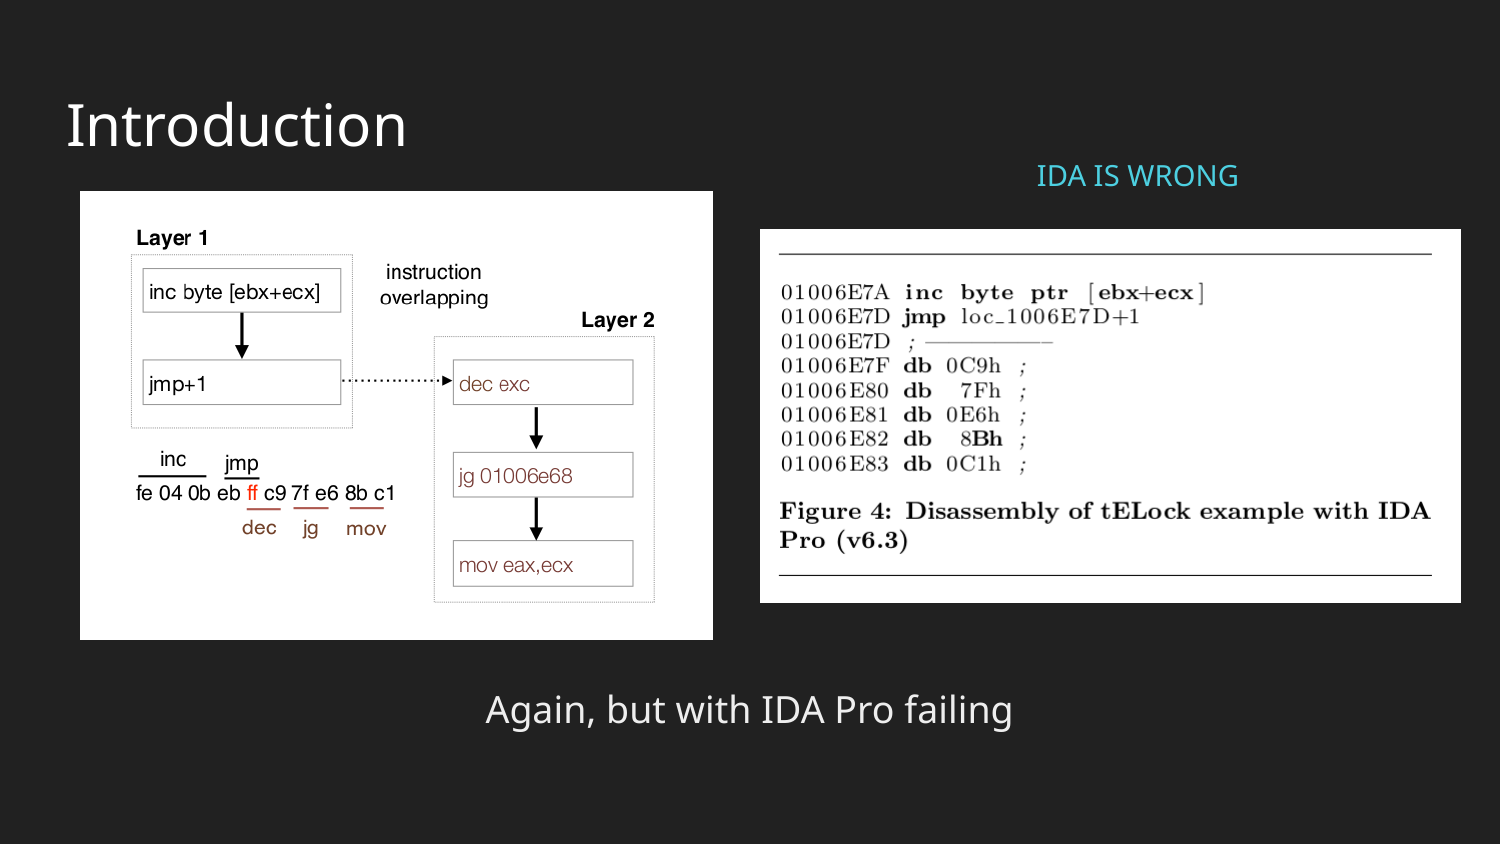

# Introduction
IDA IS WRONG
Again, but with IDA Pro failing